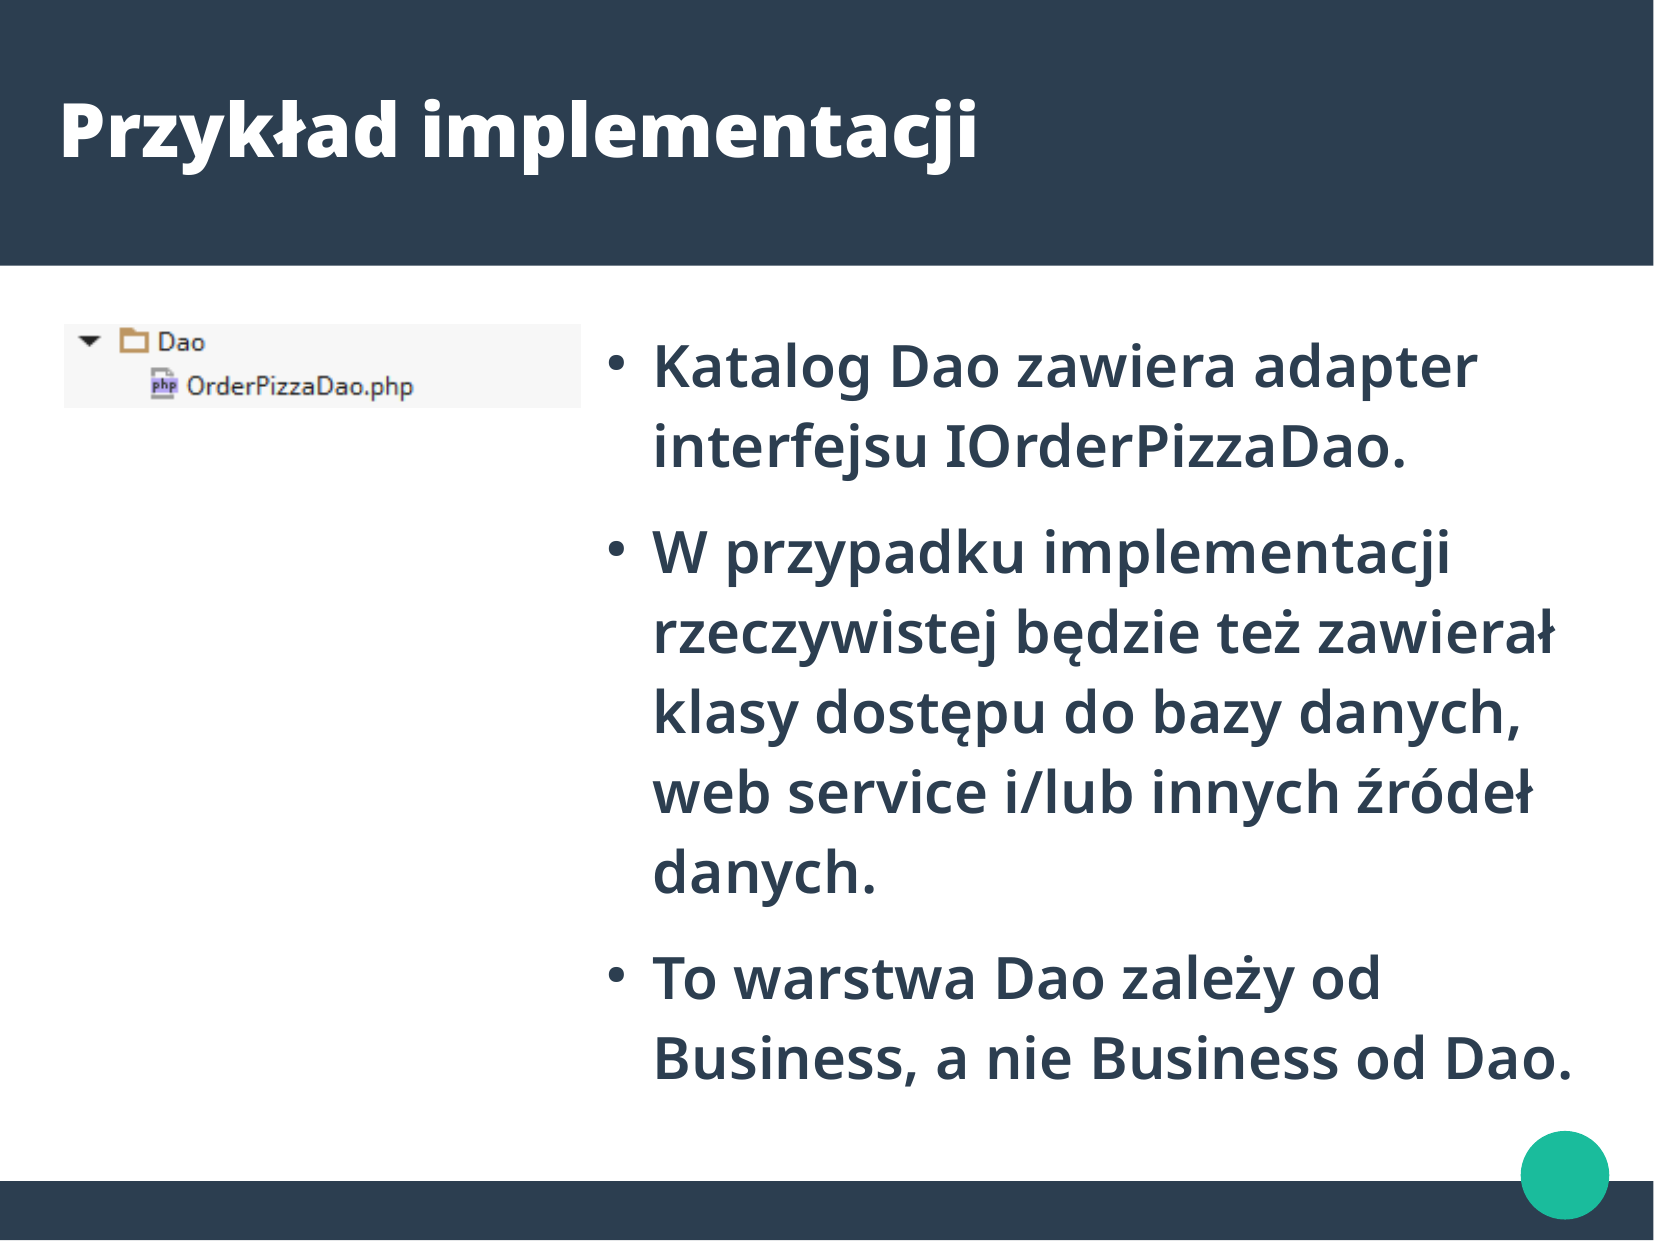

# Przykład implementacji
Katalog Dao zawiera adapter interfejsu IOrderPizzaDao.
W przypadku implementacji rzeczywistej będzie też zawierał klasy dostępu do bazy danych, web service i/lub innych źródeł danych.
To warstwa Dao zależy od Business, a nie Business od Dao.